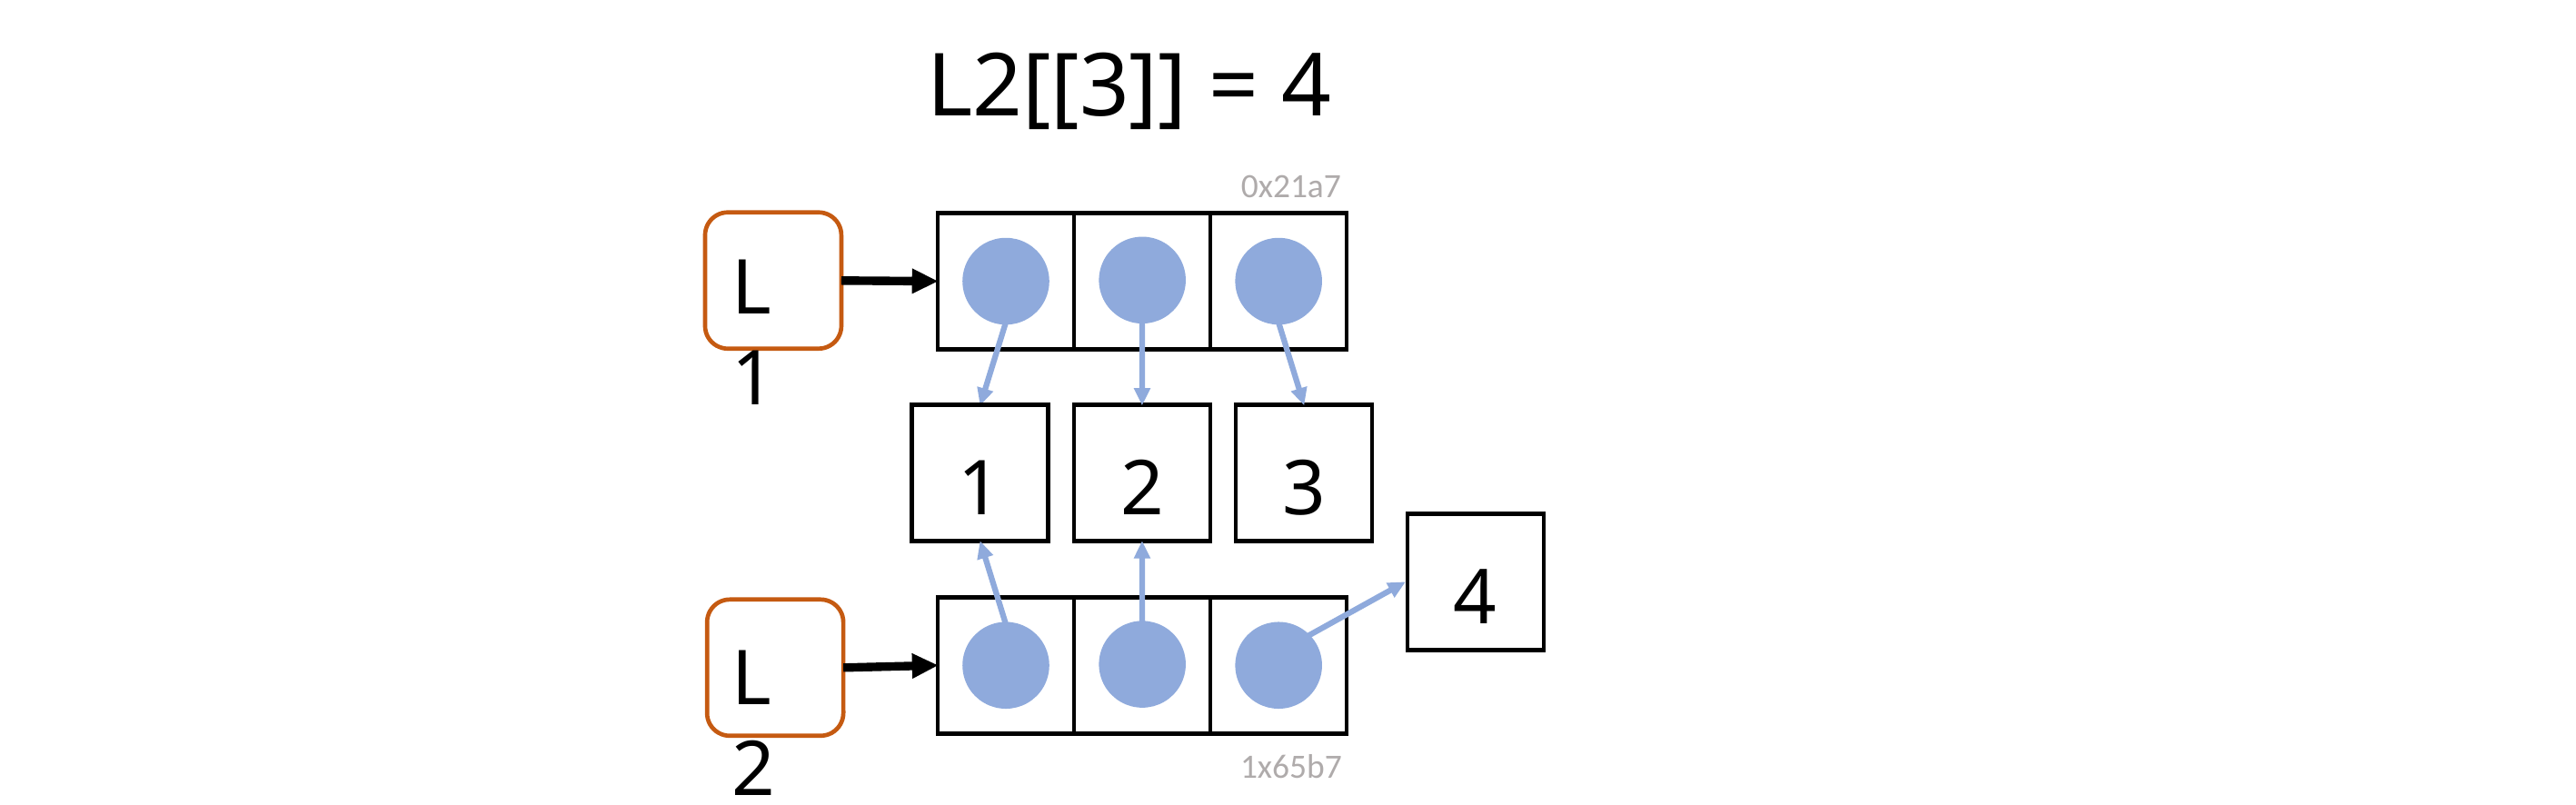

L2[[3]] = 4
0x21a7
L1
1
1
1
1
2
3
1
4
L2
1x65b7